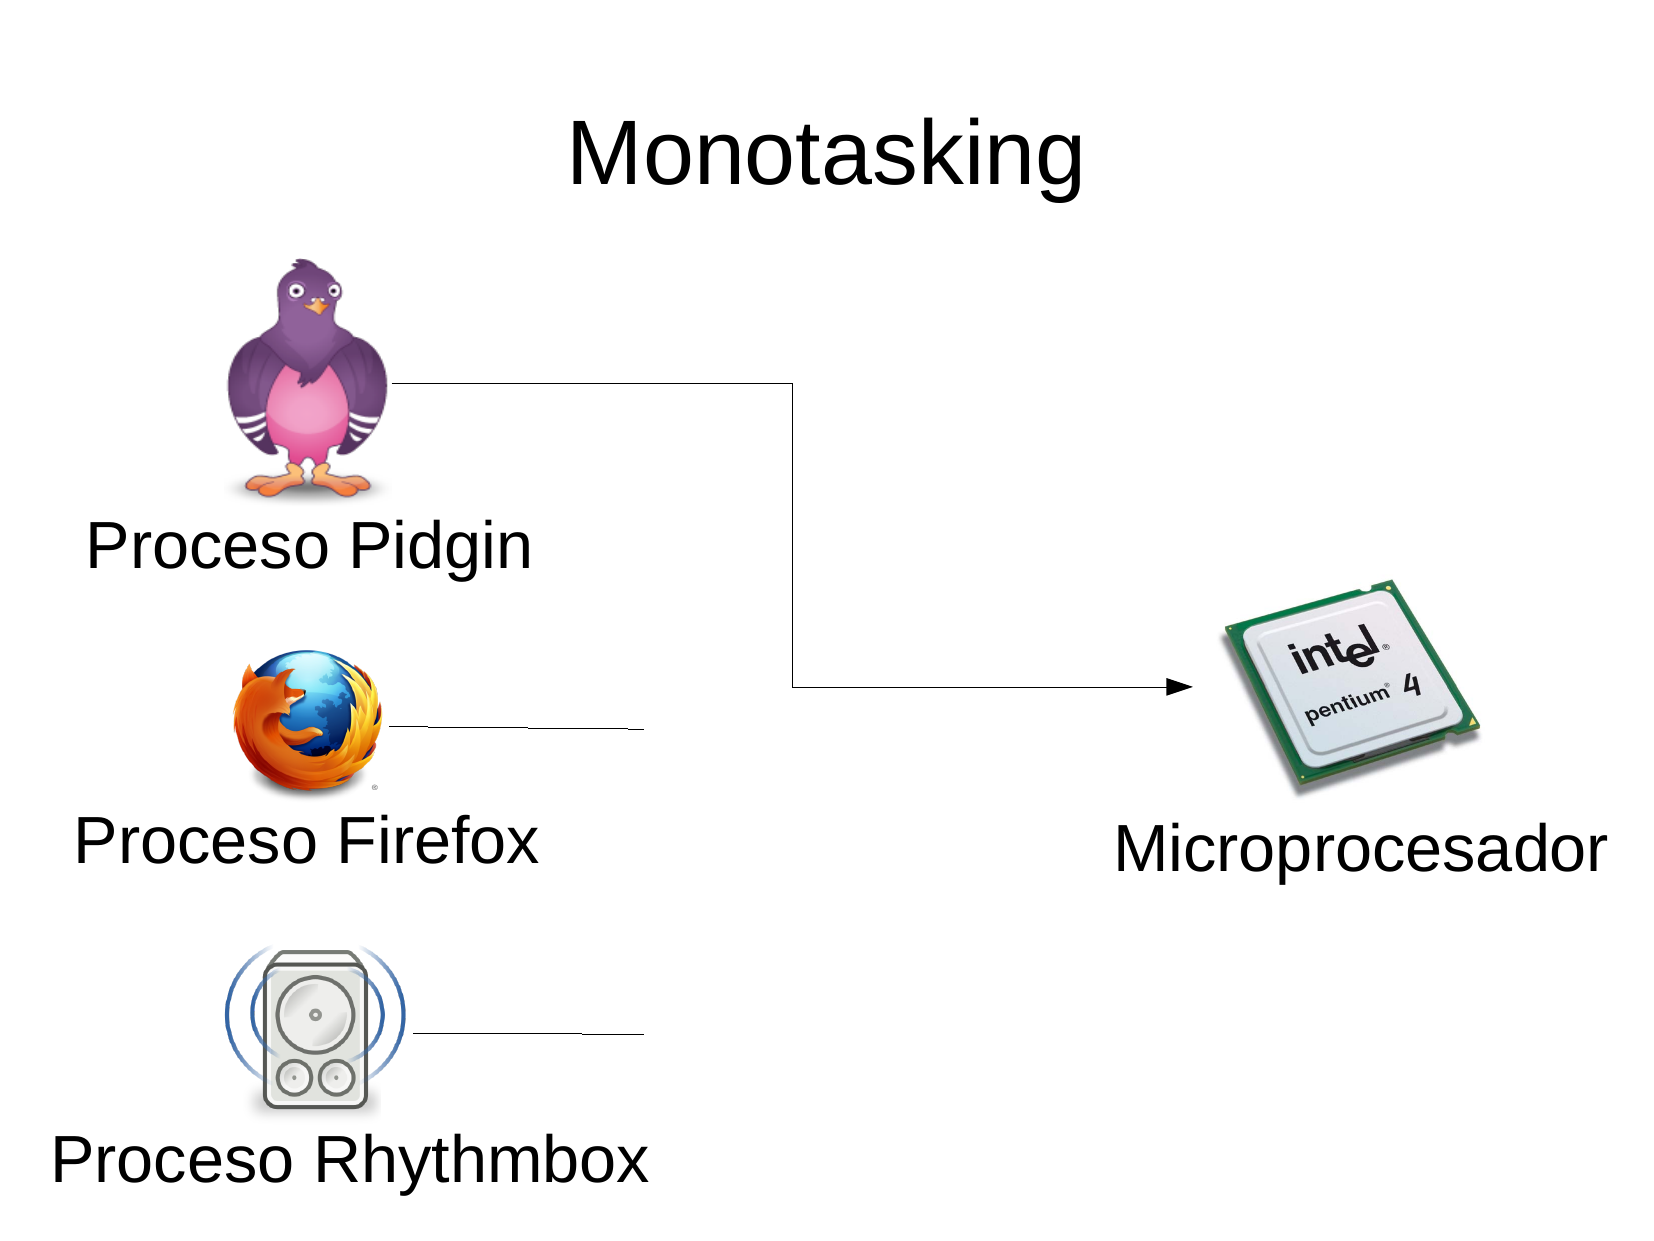

# Monotasking
Proceso Pidgin
Proceso Firefox
Microprocesador
Proceso Rhythmbox